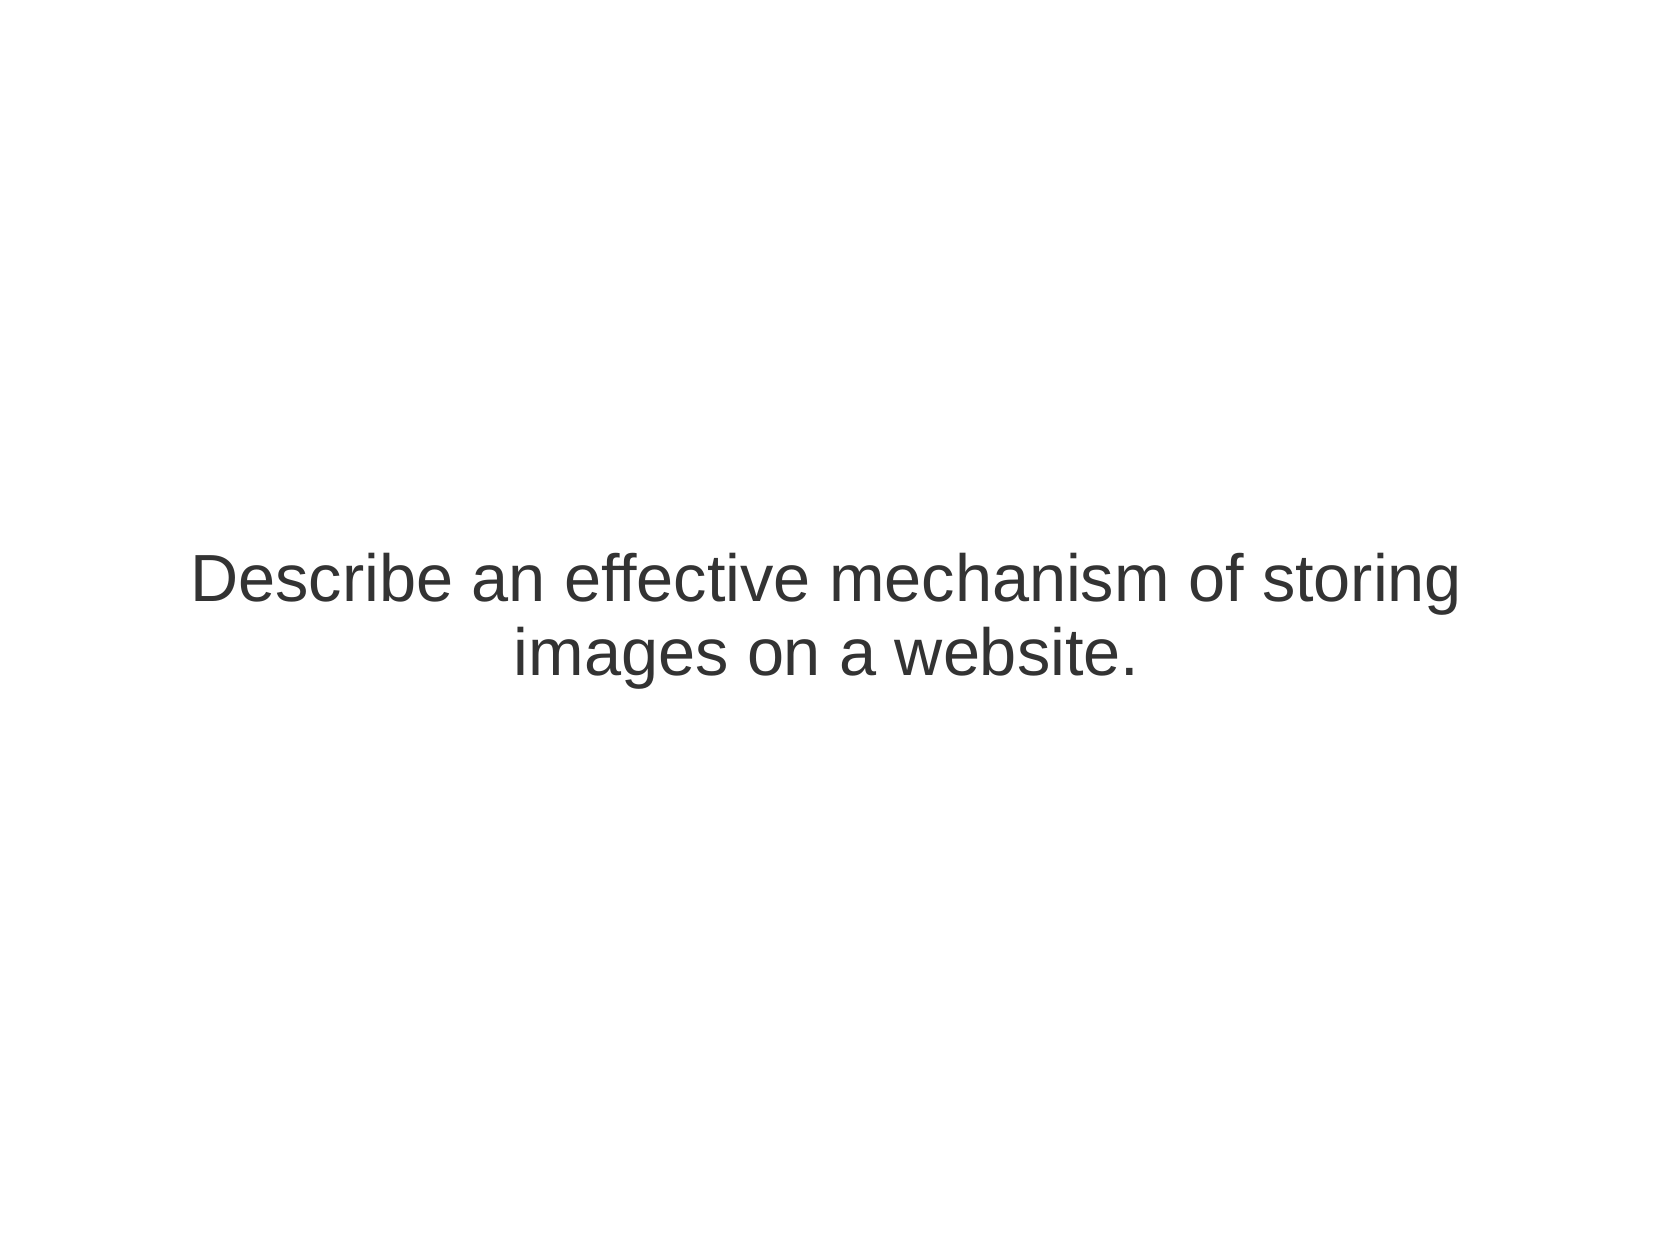

# Describe an effective mechanism of storing images on a website.